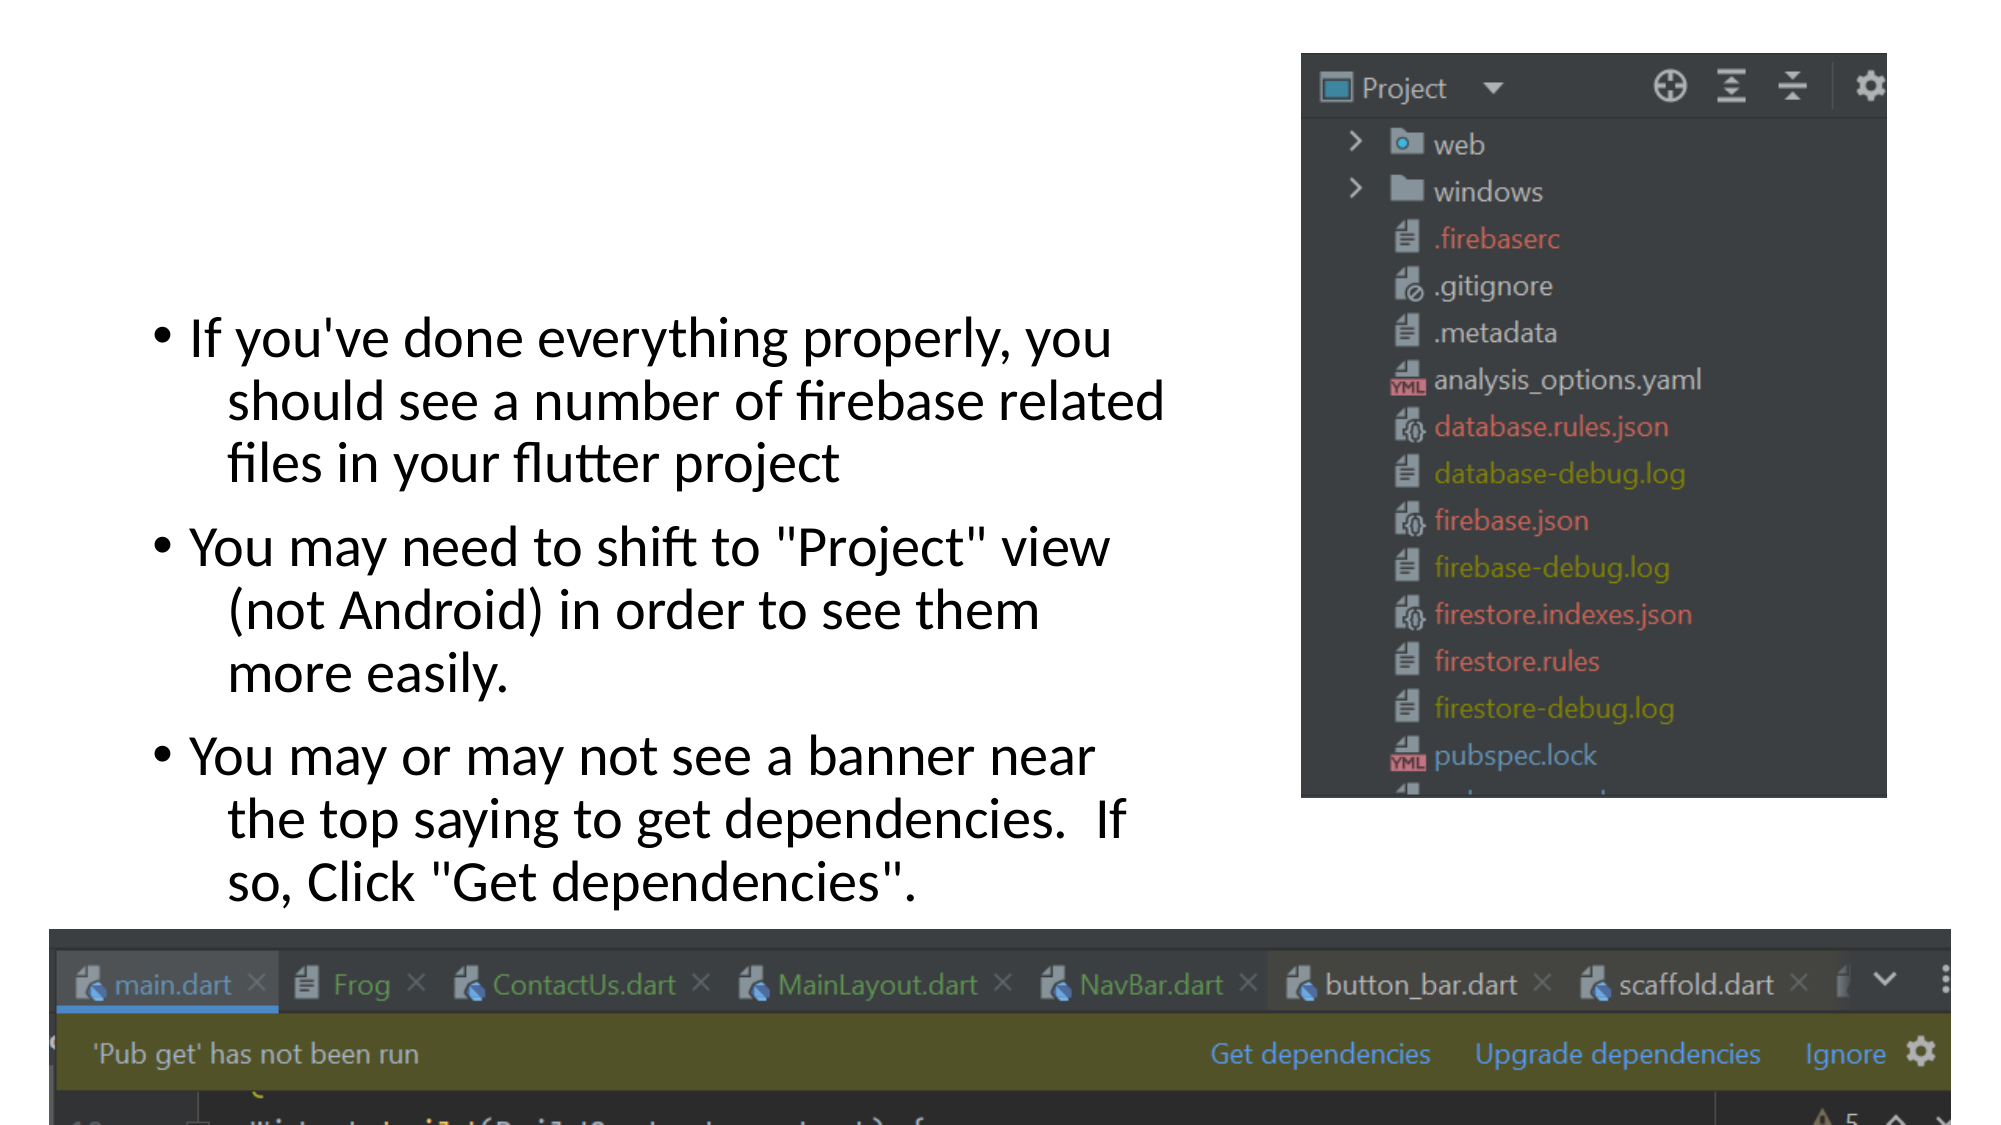

#
If you've done everything properly, you should see a number of firebase related files in your flutter project
You may need to shift to "Project" view (not Android) in order to see them more easily.
You may or may not see a banner near the top saying to get dependencies. If so, Click "Get dependencies".